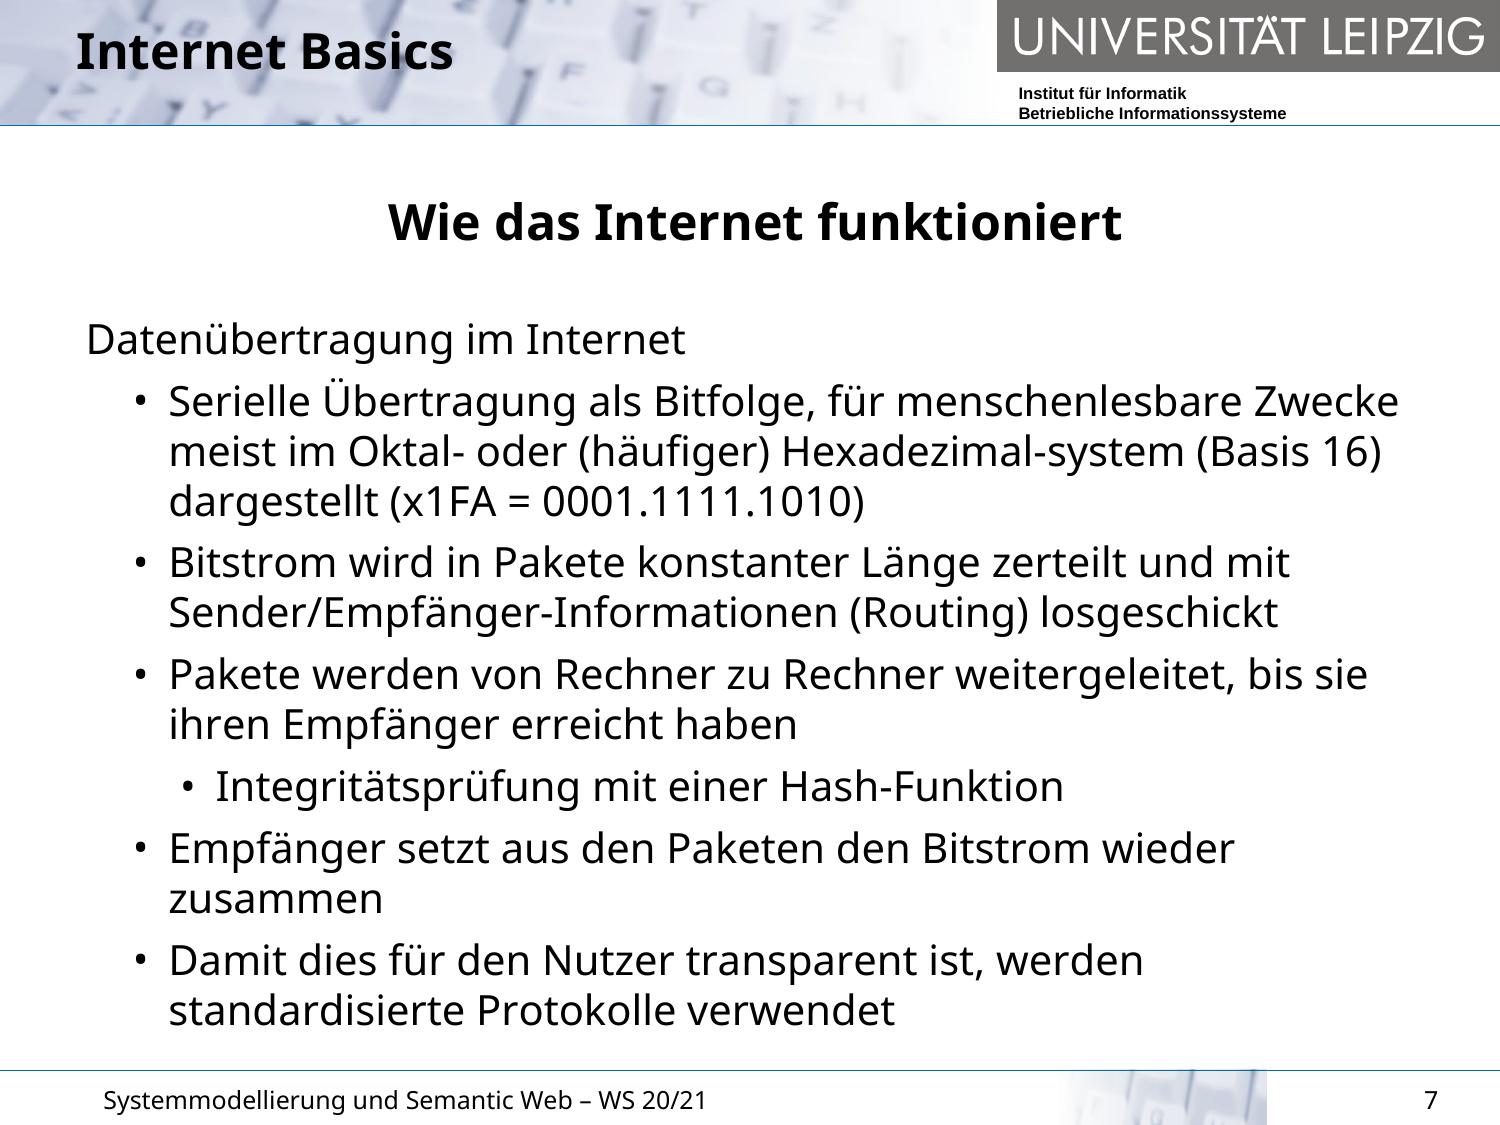

Internet Basics
Wie das Internet funktioniert
Datenübertragung im Internet
Serielle Übertragung als Bitfolge, für menschenlesbare Zwecke meist im Oktal- oder (häufiger) Hexadezimal-system (Basis 16) dargestellt (x1FA = 0001.1111.1010)
Bitstrom wird in Pakete konstanter Länge zerteilt und mit Sender/Empfänger-Informationen (Routing) losgeschickt
Pakete werden von Rechner zu Rechner weitergeleitet, bis sie ihren Empfänger erreicht haben
Integritätsprüfung mit einer Hash-Funktion
Empfänger setzt aus den Paketen den Bitstrom wieder zusammen
Damit dies für den Nutzer transparent ist, werden standardisierte Protokolle verwendet
Systemmodellierung und Semantic Web – WS 20/21
7